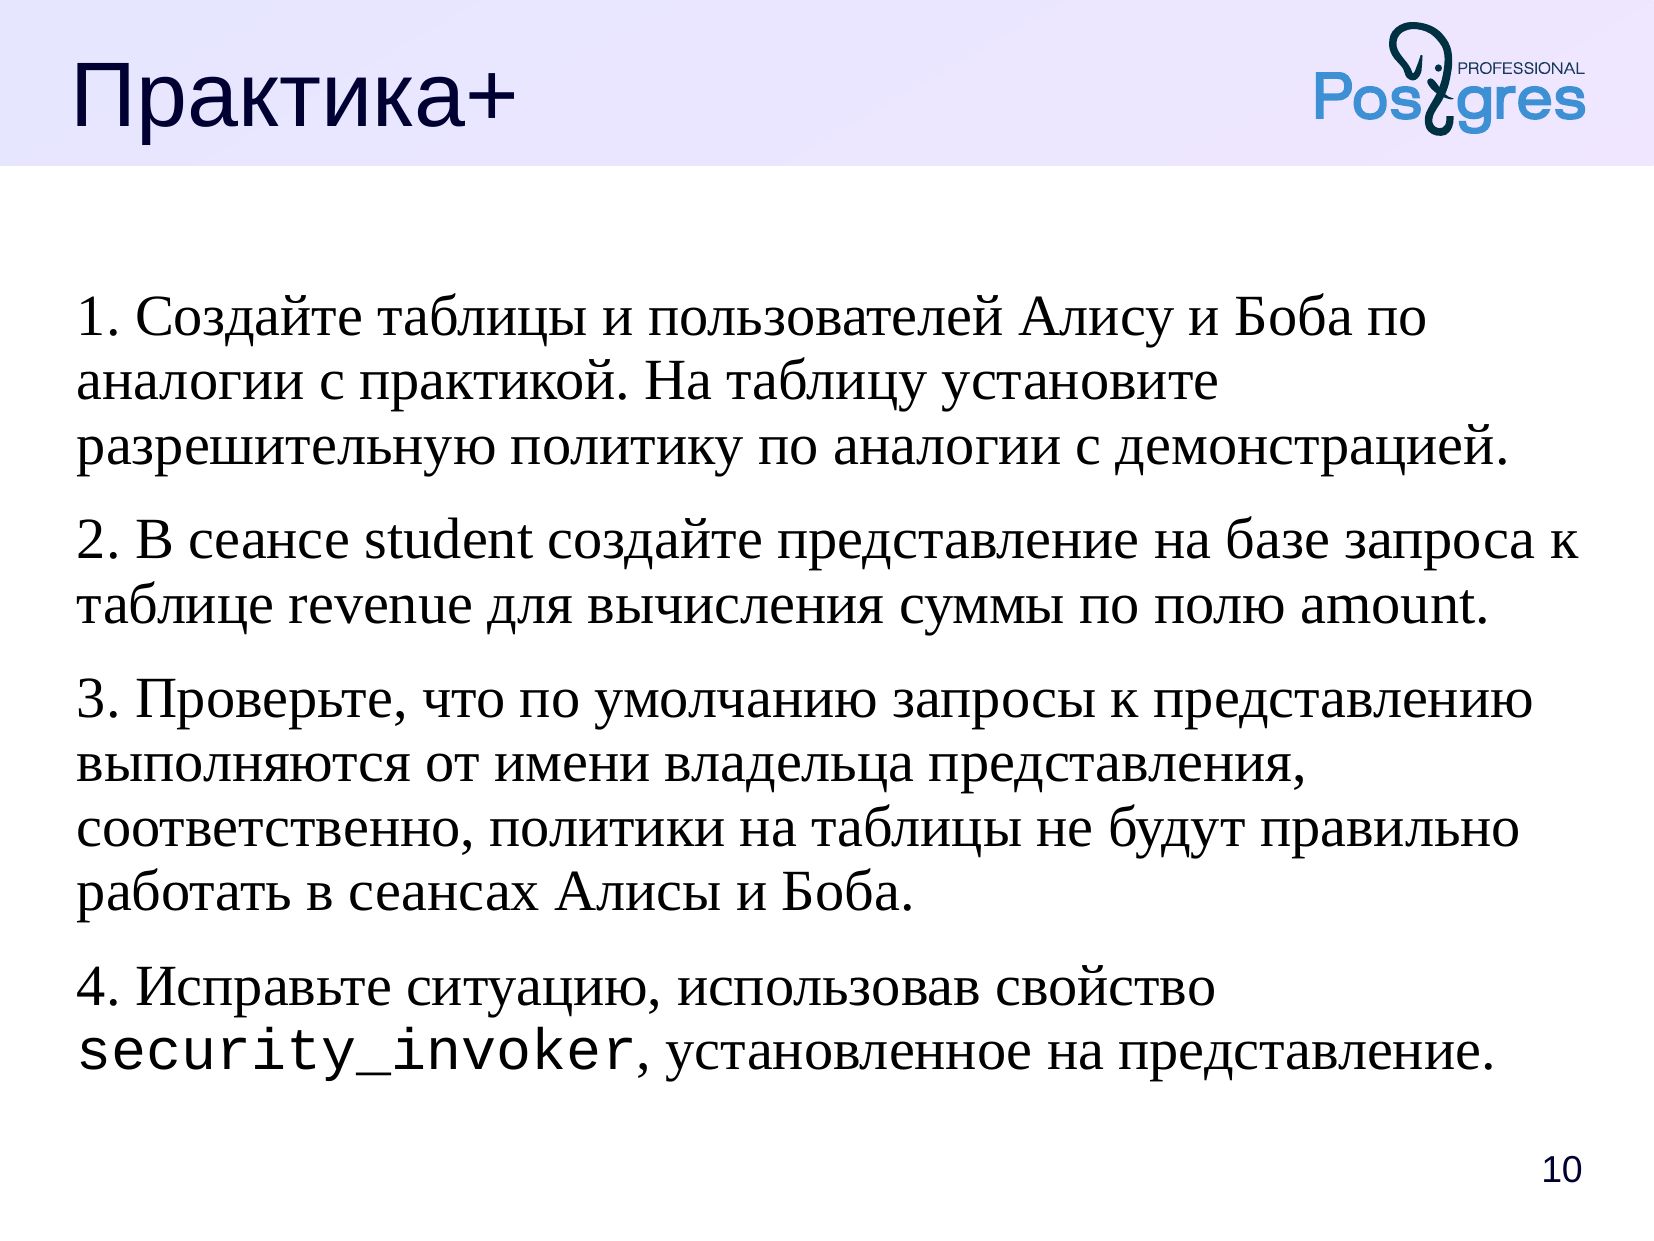

# Практика+
 Создайте таблицы и пользователей Алису и Боба по аналогии с практикой. На таблицу установите разрешительную политику по аналогии с демонстрацией.
 В сеансе student создайте представление на базе запроса к таблице revenue для вычисления суммы по полю amount.
 Проверьте, что по умолчанию запросы к представлению выполняются от имени владельца представления, соответственно, политики на таблицы не будут правильно работать в сеансах Алисы и Боба.
 Исправьте ситуацию, использовав свойство security_invoker, установленное на представление.